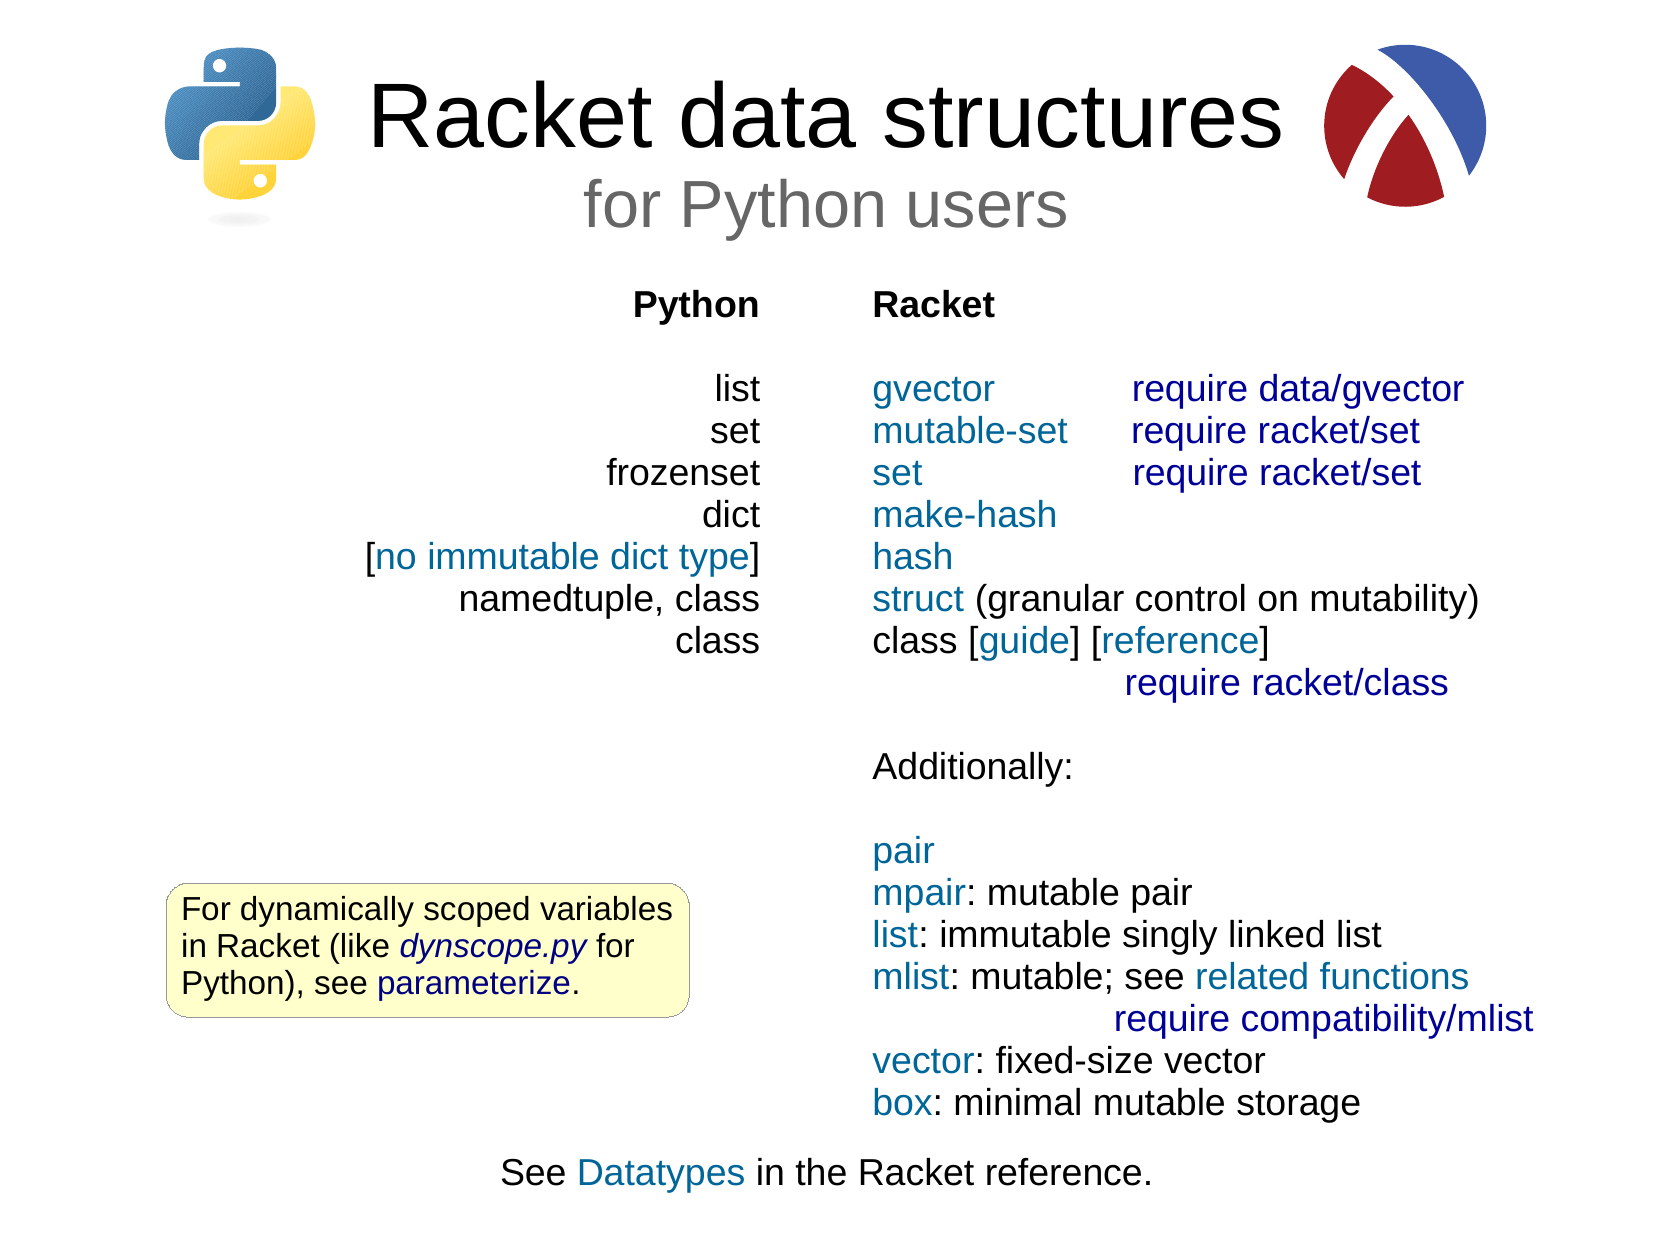

# Racket data structures for Python users
Python
list
set
frozenset
dict
[no immutable dict type]
namedtuple, class
class
Racket
gvector require data/gvector
mutable-set require racket/set
set require racket/set
make-hash
hash
struct (granular control on mutability)
class [guide] [reference]
 require racket/class
Additionally:
pair
mpair: mutable pair
list: immutable singly linked list
mlist: mutable; see related functions
 require compatibility/mlist
vector: fixed-size vector
box: minimal mutable storage
For dynamically scoped variables
in Racket (like dynscope.py for
Python), see parameterize.
See Datatypes in the Racket reference.